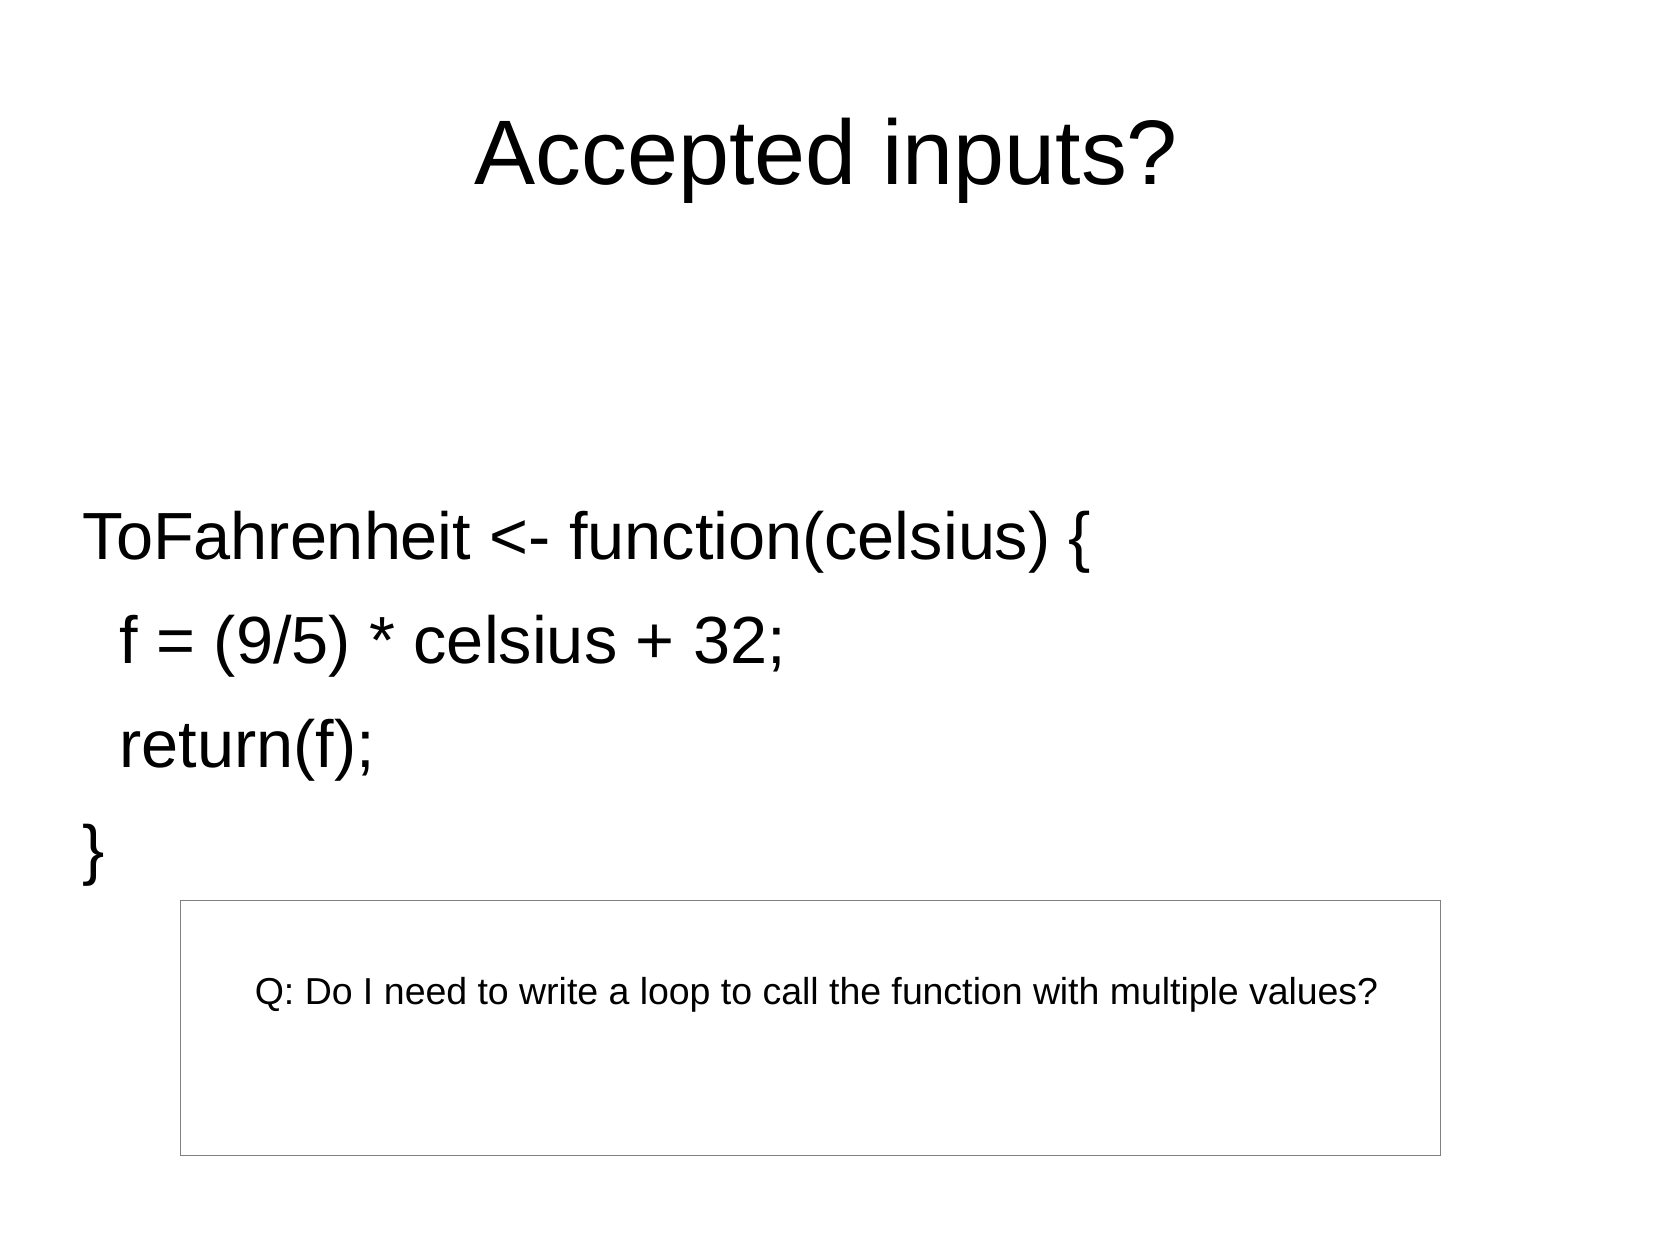

# Accepted inputs?
ToFahrenheit <- function(celsius) {
 f = (9/5) * celsius + 32;
 return(f);
}
Q: Do I need to write a loop to call the function with multiple values?